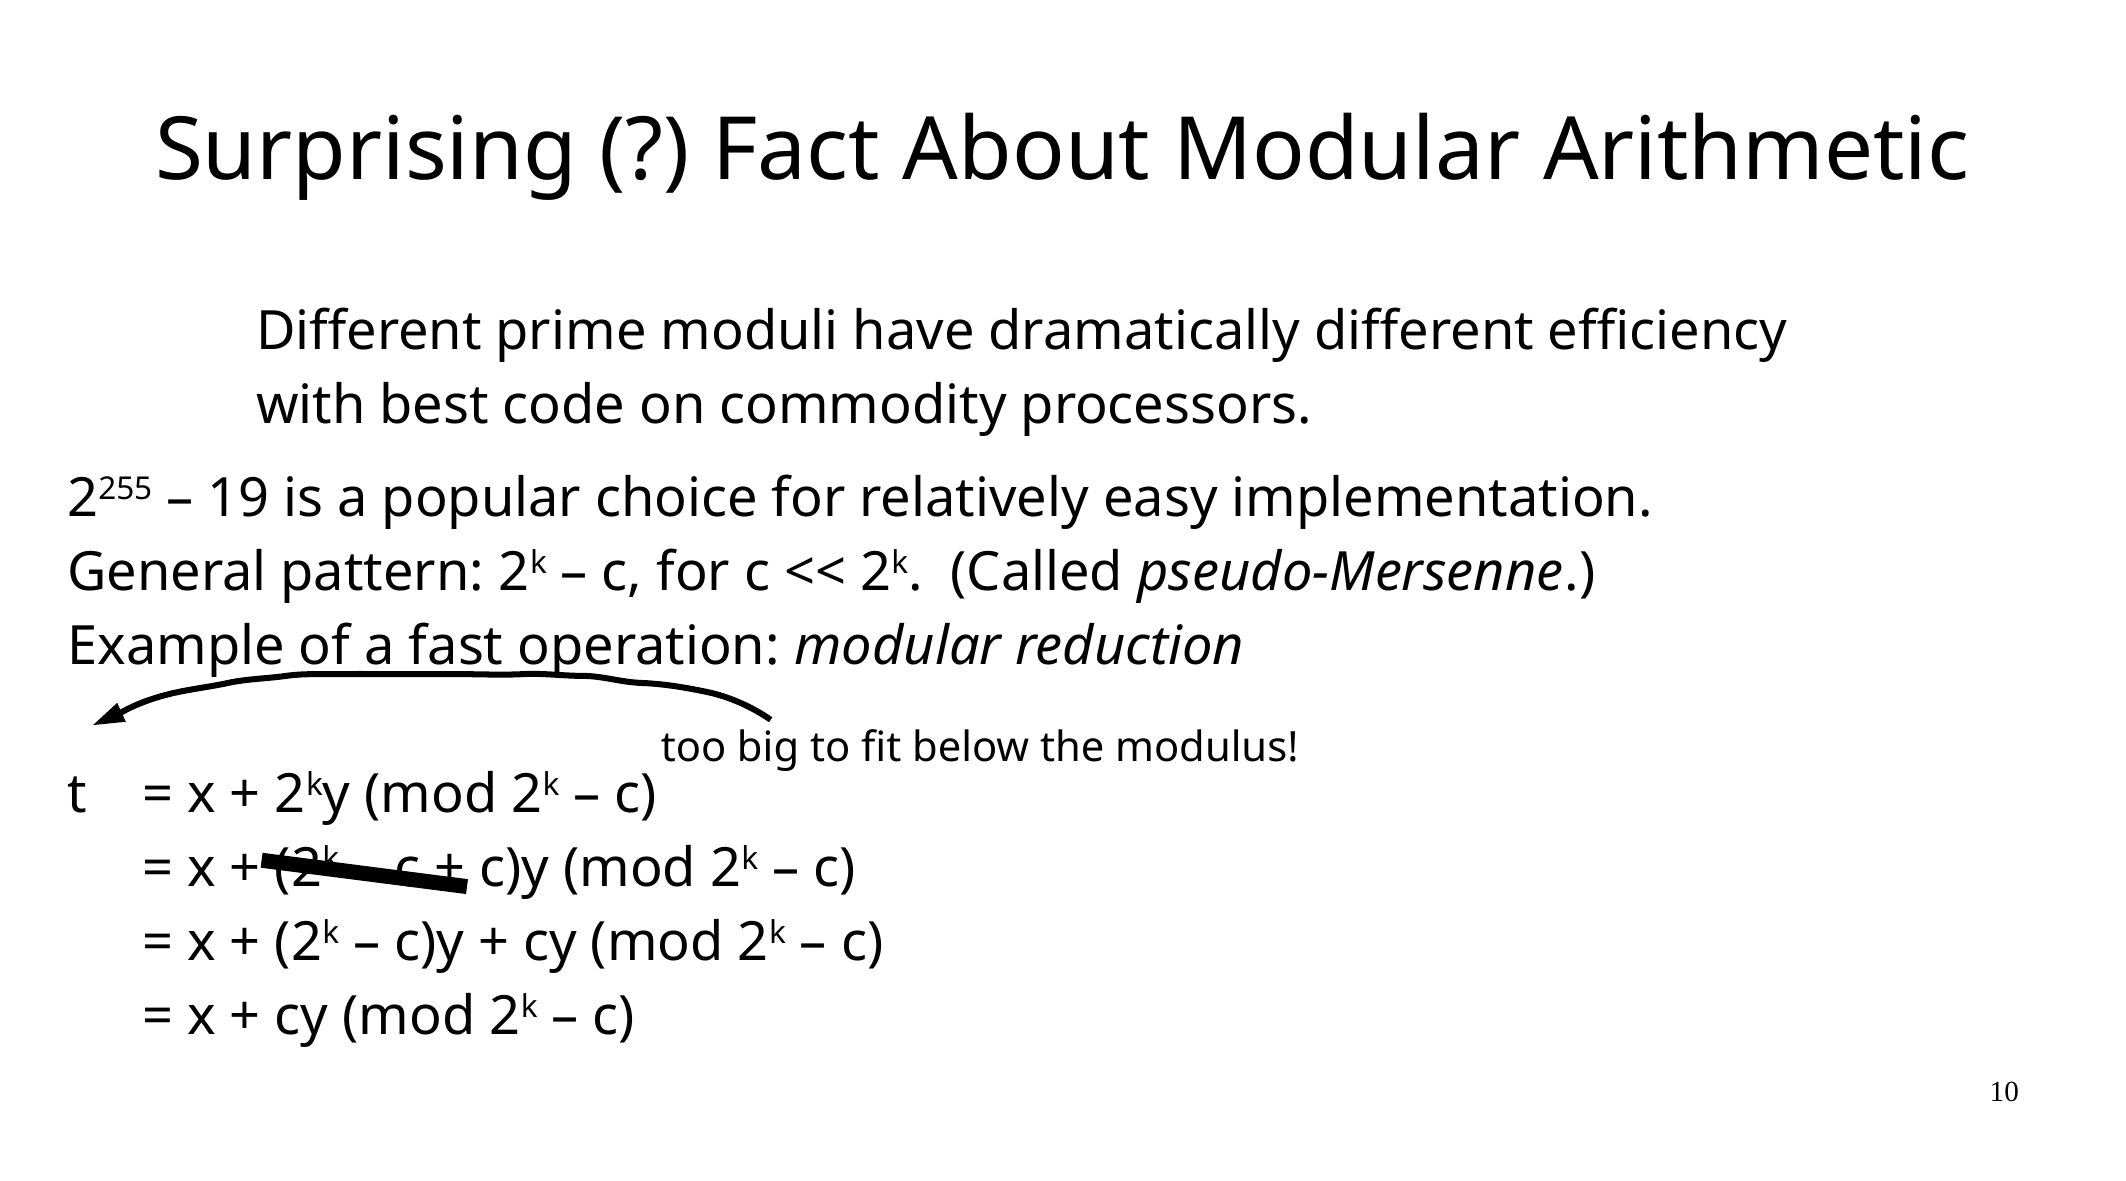

# Surprising (?) Fact About Modular Arithmetic
Different prime moduli have dramatically different efficiency with best code on commodity processors.
2255 – 19 is a popular choice for relatively easy implementation.
General pattern: 2k – c, for c << 2k. (Called pseudo-Mersenne.)
Example of a fast operation: modular reduction
t	= x + 2ky (mod 2k – c)
 	= x + (2k – c + c)y (mod 2k – c)
 	= x + (2k – c)y + cy (mod 2k – c)
	= x + cy (mod 2k – c)
too big to fit below the modulus!
10